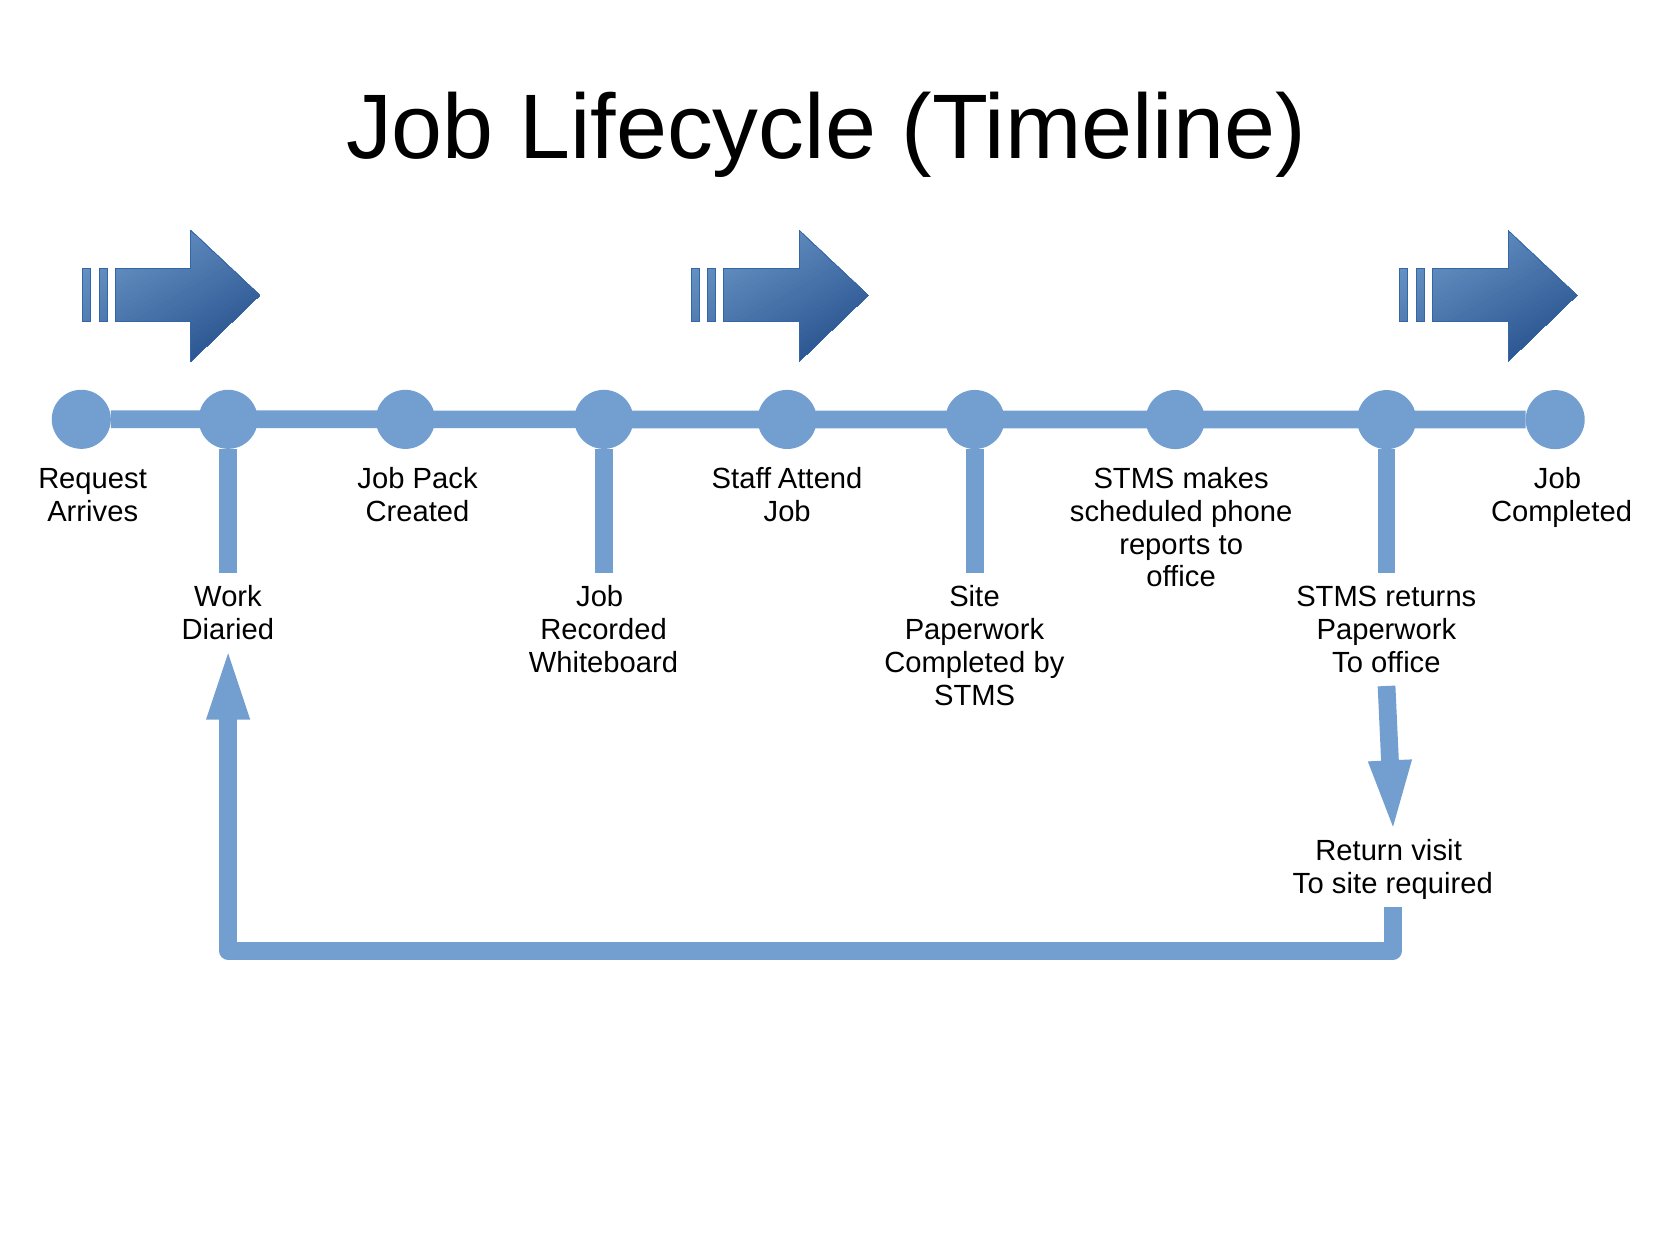

# Job Lifecycle (Timeline)
Request
Arrives
Job Pack
Created
Staff Attend
Job
STMS makes
scheduled phone
reports to
office
Job
Completed
Work
Diaried
Job
Recorded
Whiteboard
Site
Paperwork
Completed by
STMS
STMS returns
Paperwork
To office
Return visit
To site required